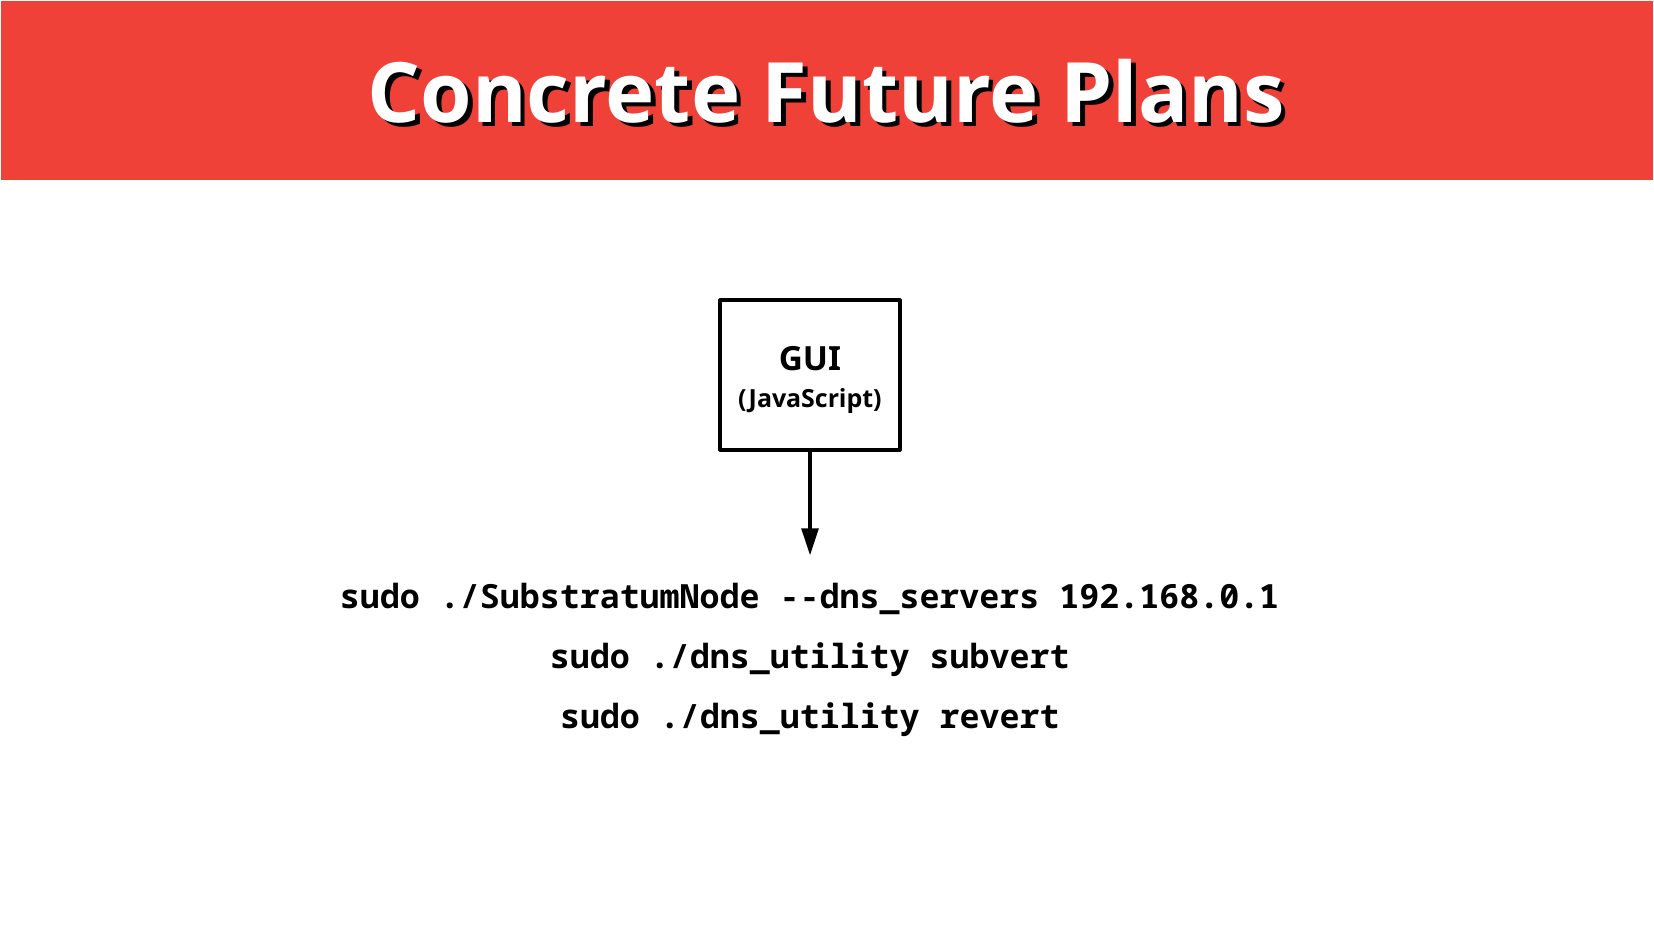

Concrete Future Plans
#
GUI
(JavaScript)
sudo ./SubstratumNode --dns_servers 192.168.0.1
sudo ./dns_utility subvert
sudo ./dns_utility revert